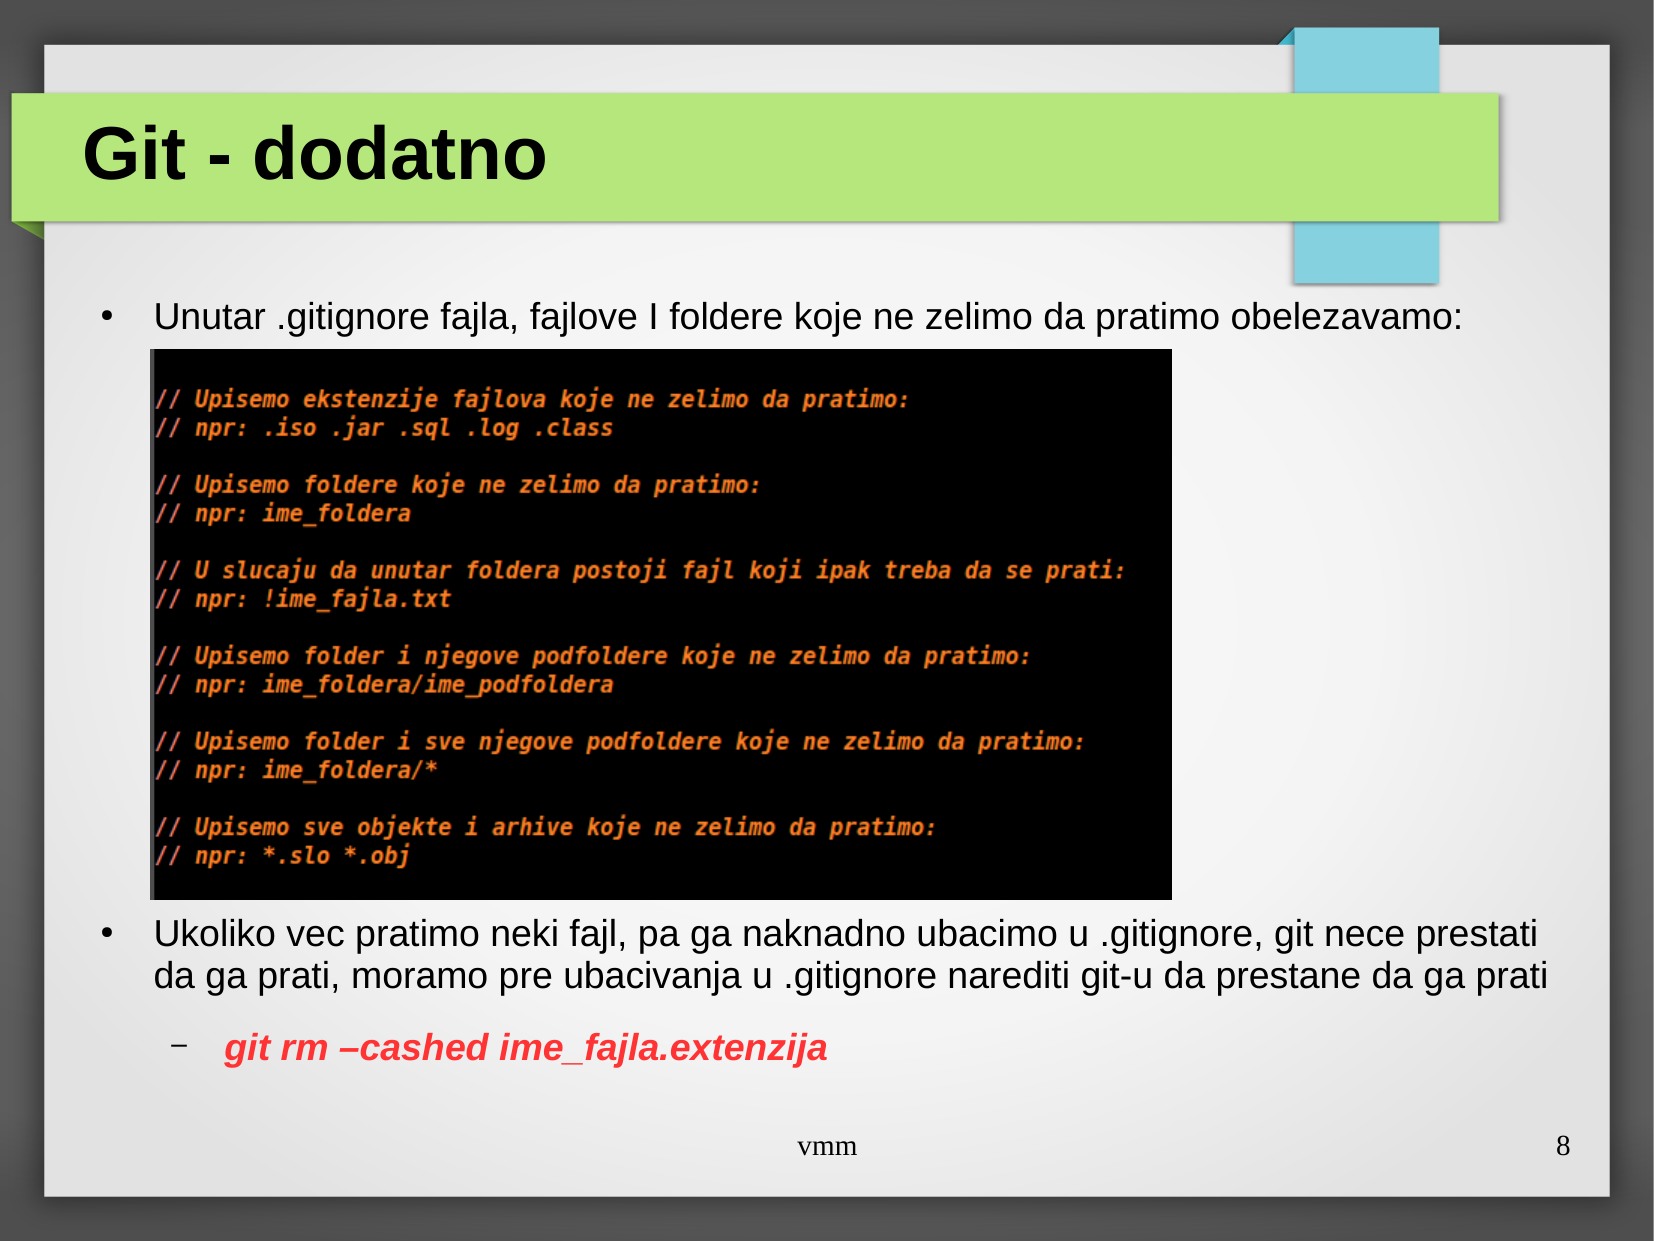

# Git - dodatno
Unutar .gitignore fajla, fajlove I foldere koje ne zelimo da pratimo obelezavamo:
Ukoliko vec pratimo neki fajl, pa ga naknadno ubacimo u .gitignore, git nece prestati da ga prati, moramo pre ubacivanja u .gitignore narediti git-u da prestane da ga prati
git rm –cashed ime_fajla.extenzija
vmm
8